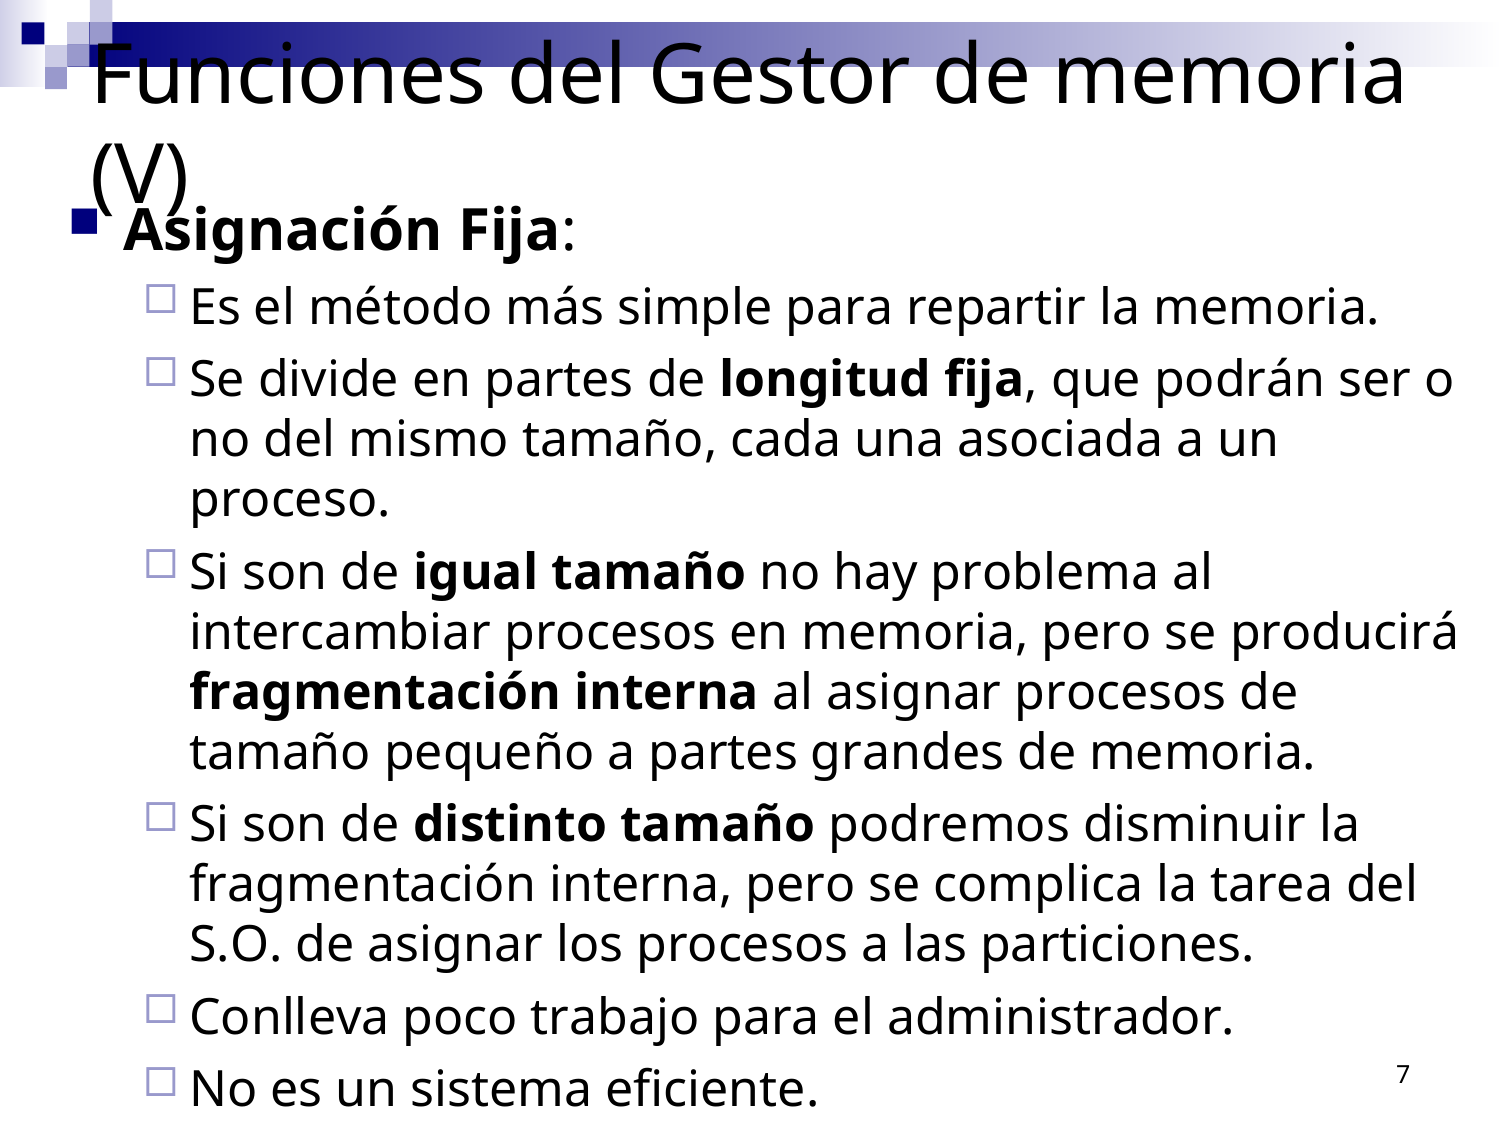

Funciones del Gestor de memoria (V)
Asignación Fija:
Es el método más simple para repartir la memoria.
Se divide en partes de longitud fija, que podrán ser o no del mismo tamaño, cada una asociada a un proceso.
Si son de igual tamaño no hay problema al intercambiar procesos en memoria, pero se producirá fragmentación interna al asignar procesos de tamaño pequeño a partes grandes de memoria.
Si son de distinto tamaño podremos disminuir la fragmentación interna, pero se complica la tarea del S.O. de asignar los procesos a las particiones.
Conlleva poco trabajo para el administrador.
No es un sistema eficiente.